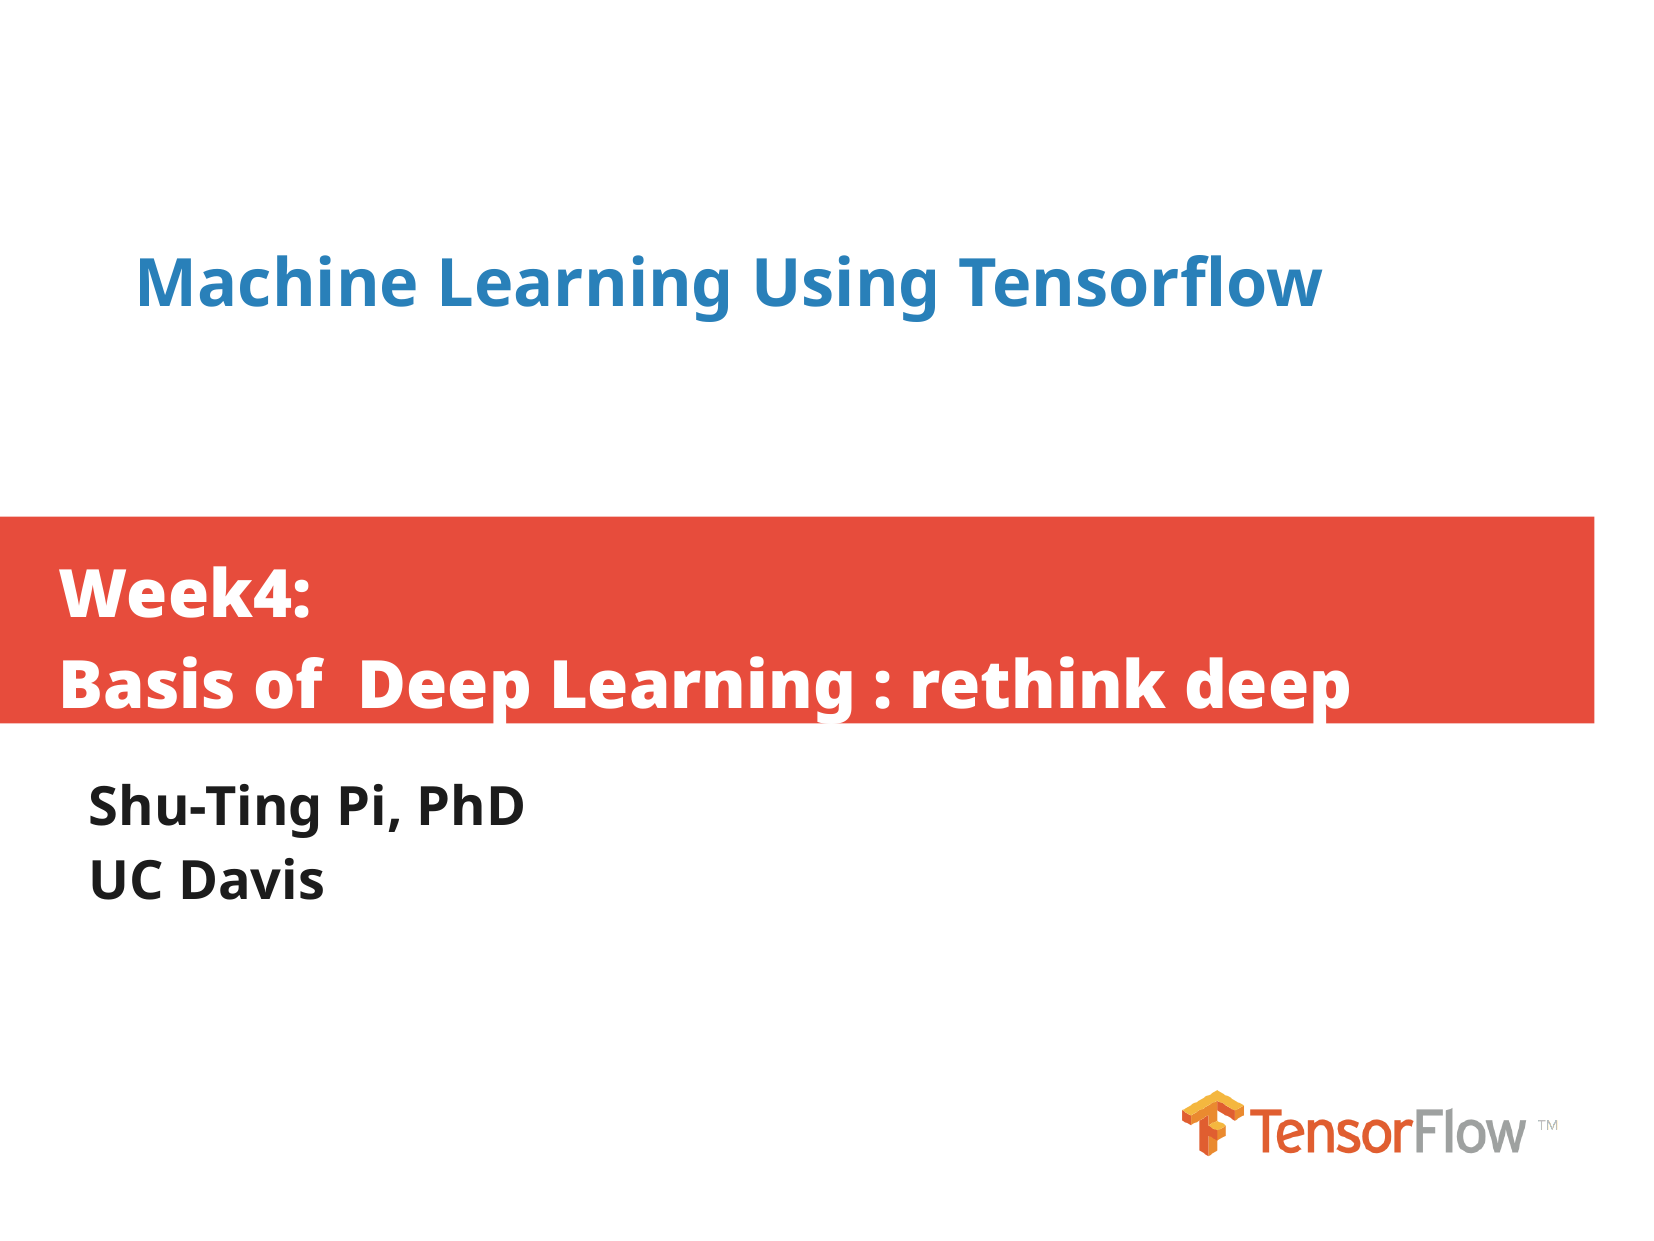

Machine Learning Using Tensorflow
# Week4: Basis of Deep Learning : rethink deep learning
Shu-Ting Pi, PhD
UC Davis